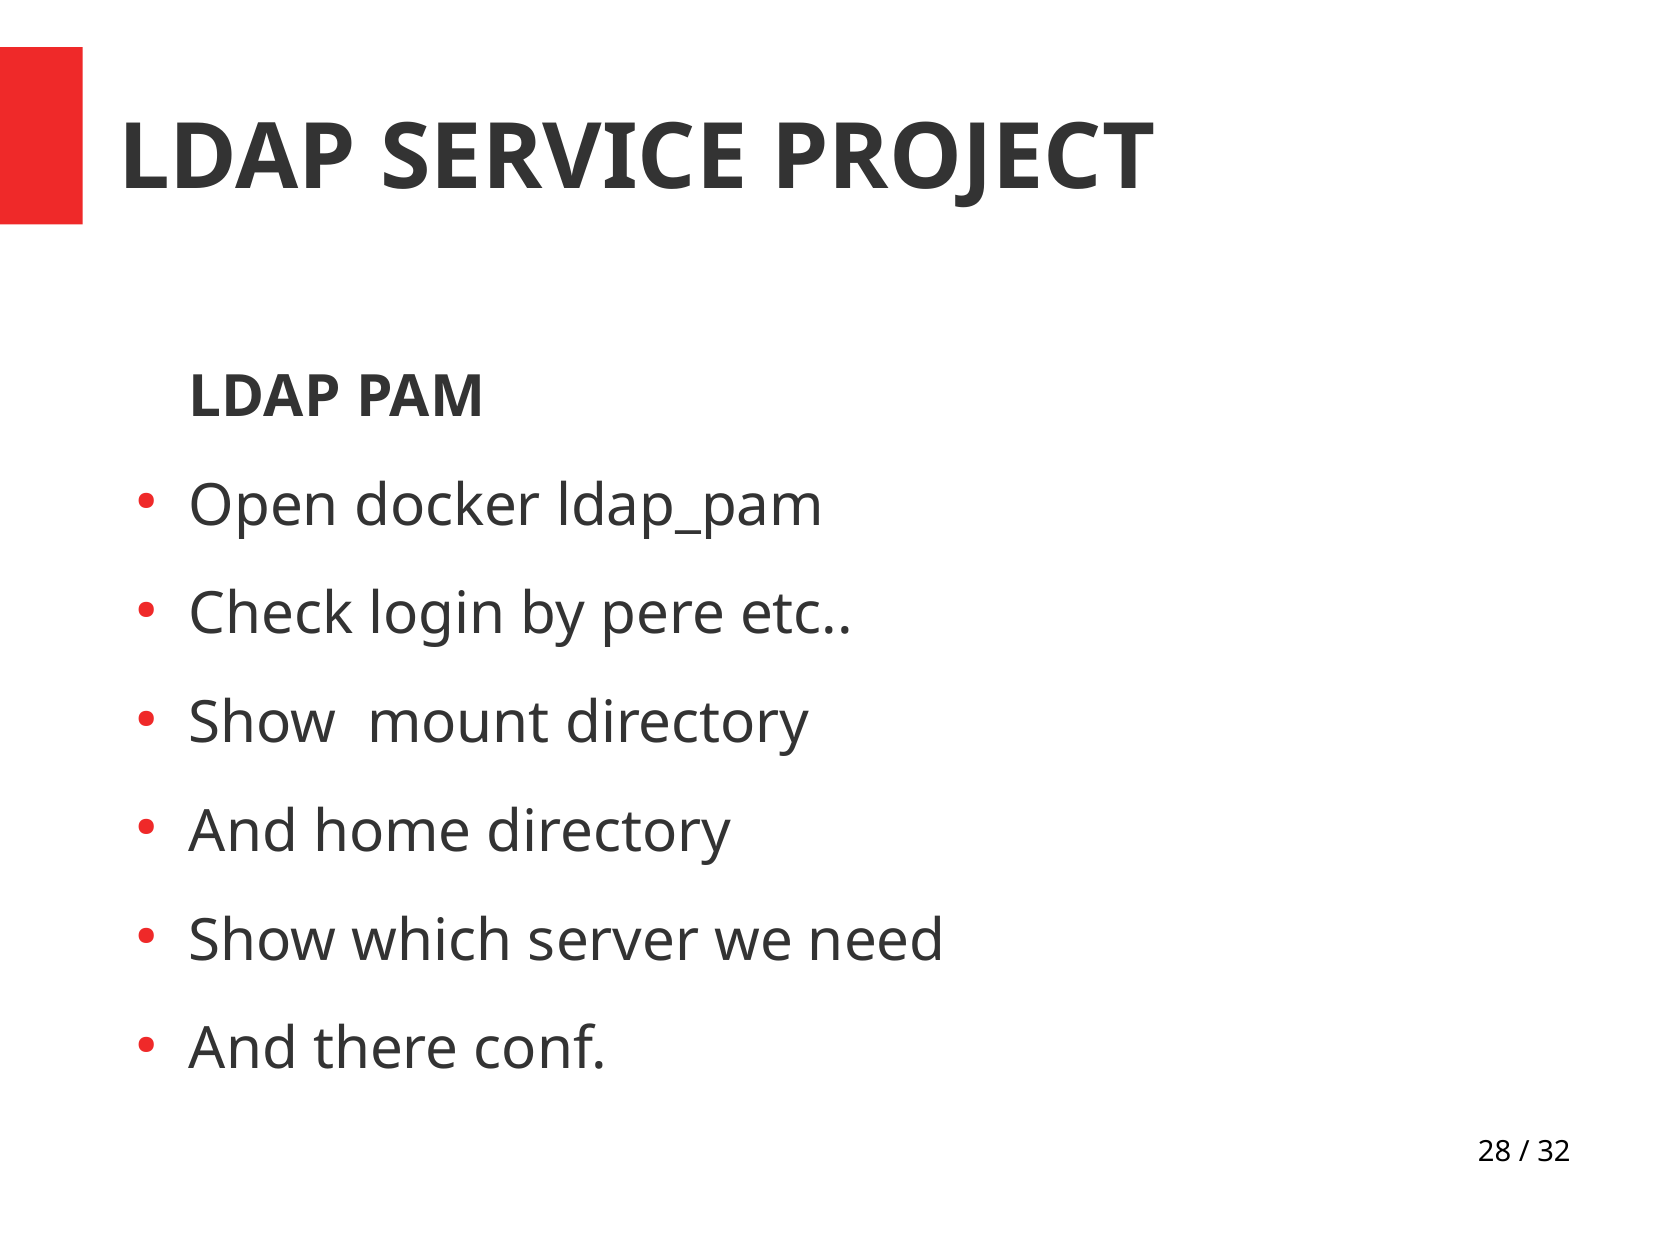

# LDAP SERVICE PROJECT
LDAP PAM
Open docker ldap_pam
Check login by pere etc..
Show mount directory
And home directory
Show which server we need
And there conf.
28